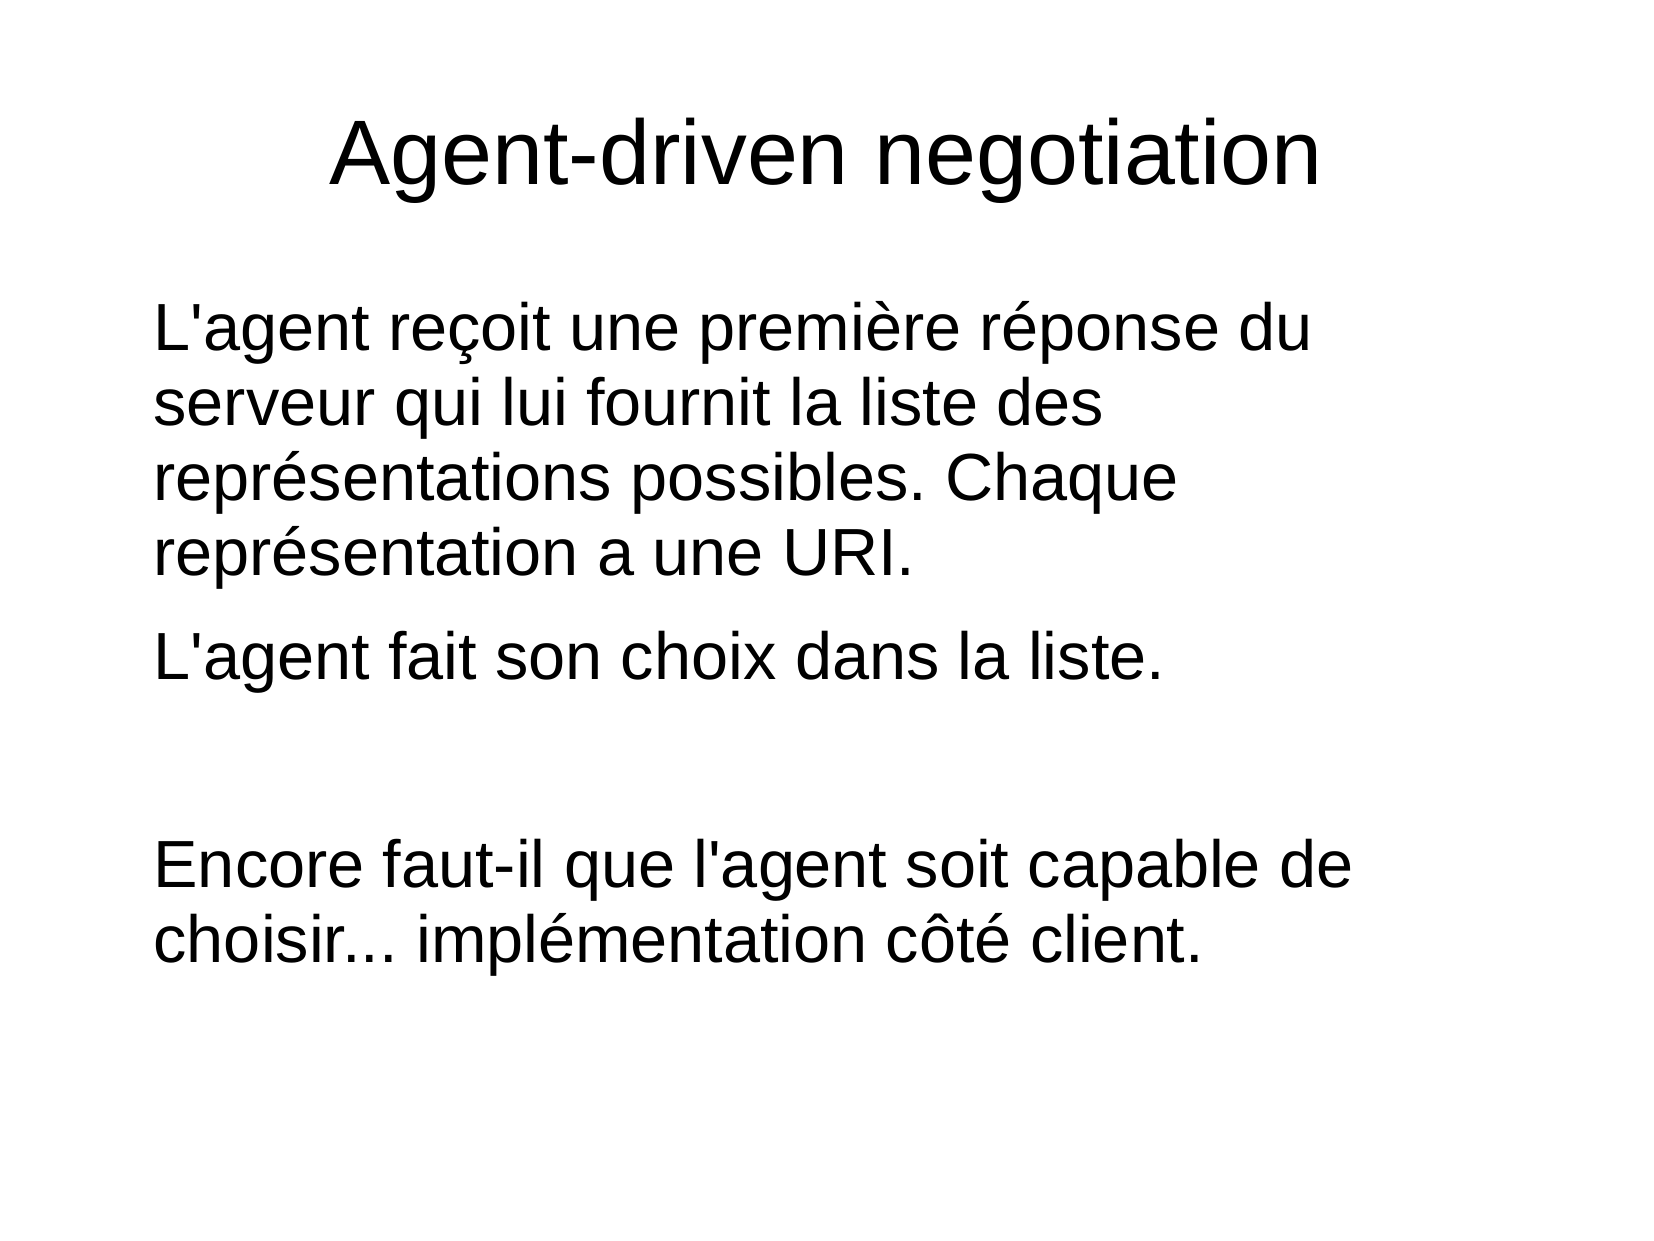

# Agent-driven negotiation
L'agent reçoit une première réponse du serveur qui lui fournit la liste des représentations possibles. Chaque représentation a une URI.
L'agent fait son choix dans la liste.
Encore faut-il que l'agent soit capable de choisir... implémentation côté client.